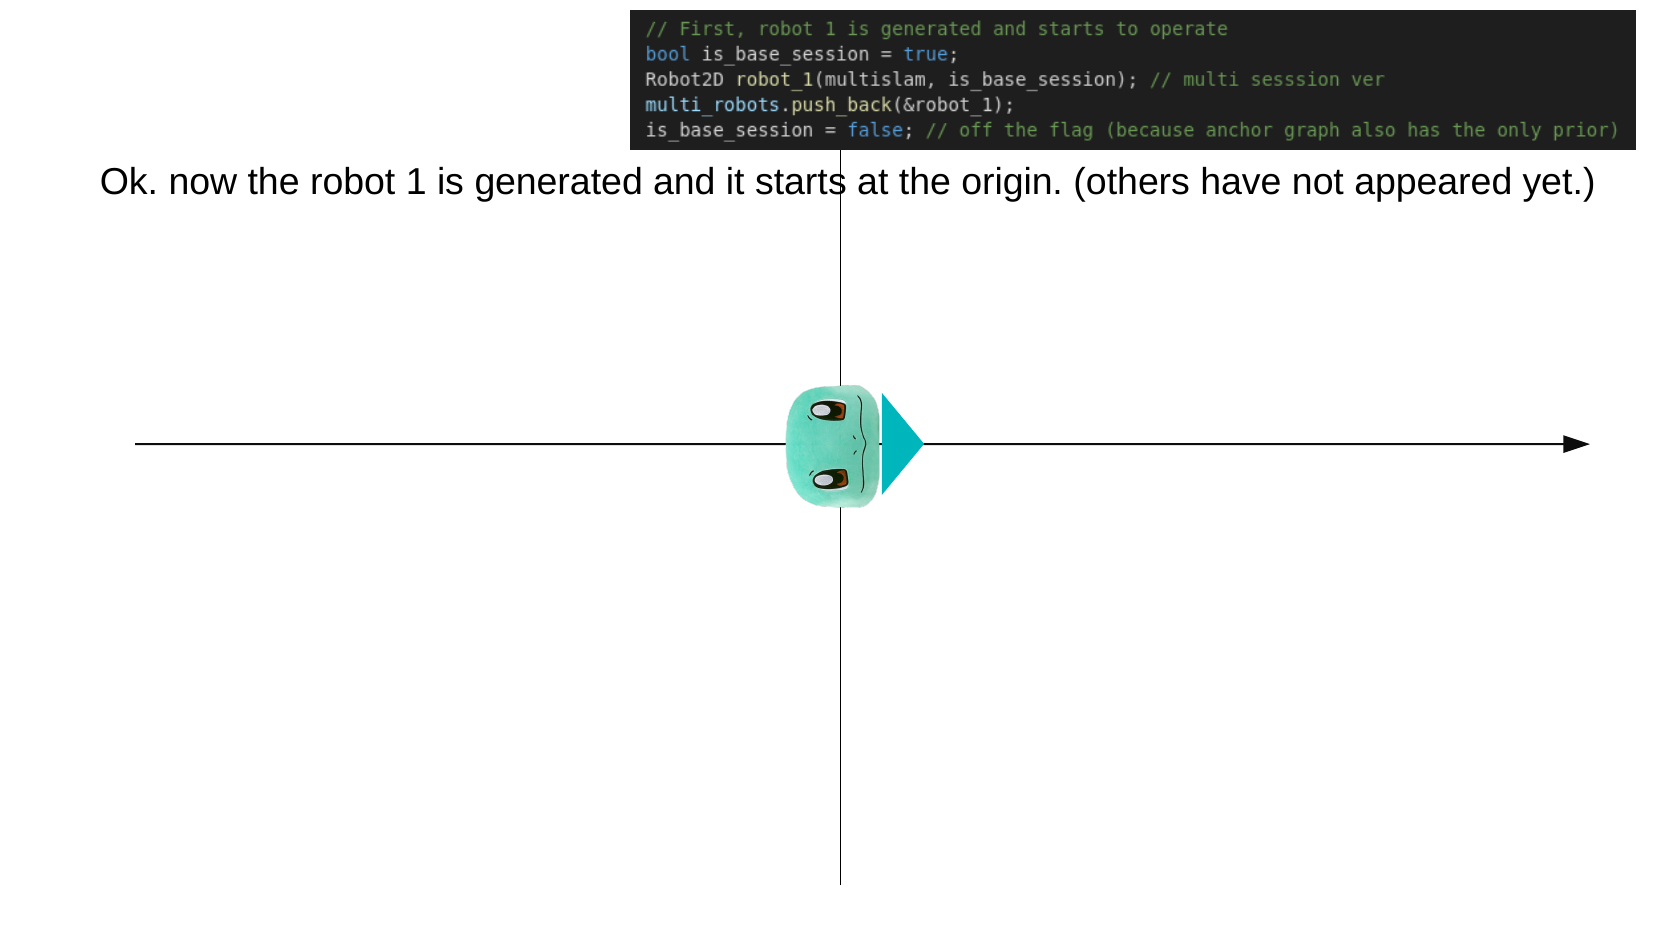

Ok. now the robot 1 is generated and it starts at the origin. (others have not appeared yet.)